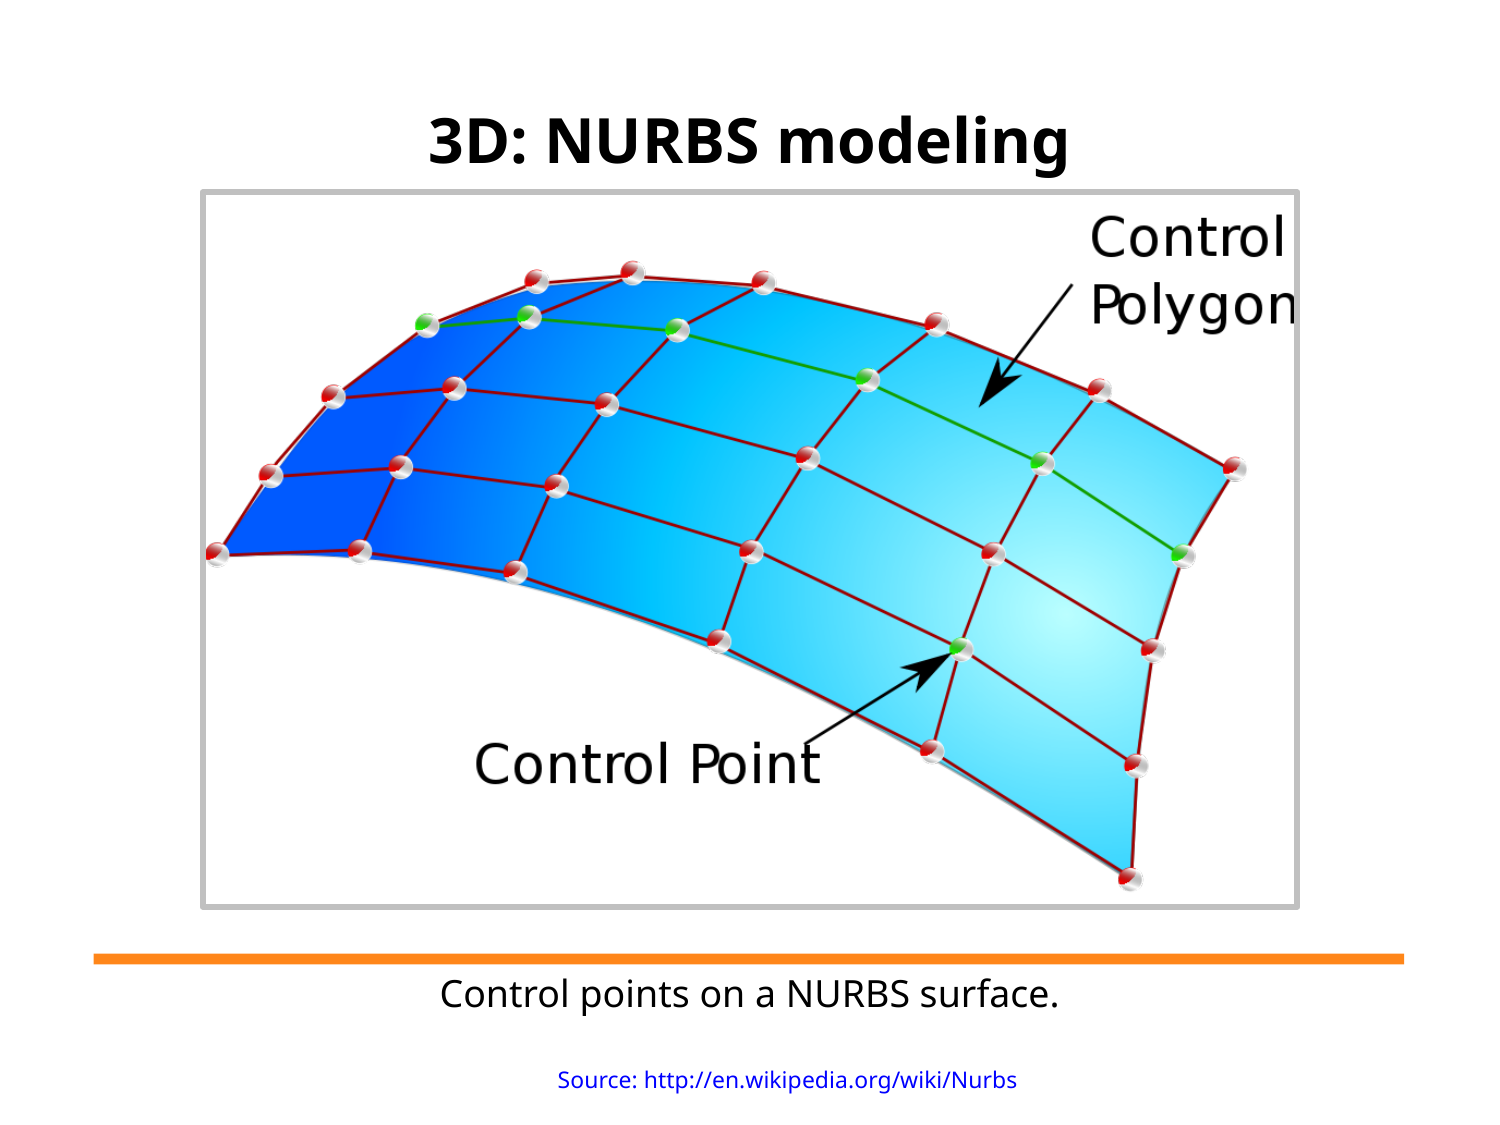

# 3D: NURBS modeling
Control points on a NURBS surface.
Source: http://en.wikipedia.org/wiki/Nurbs